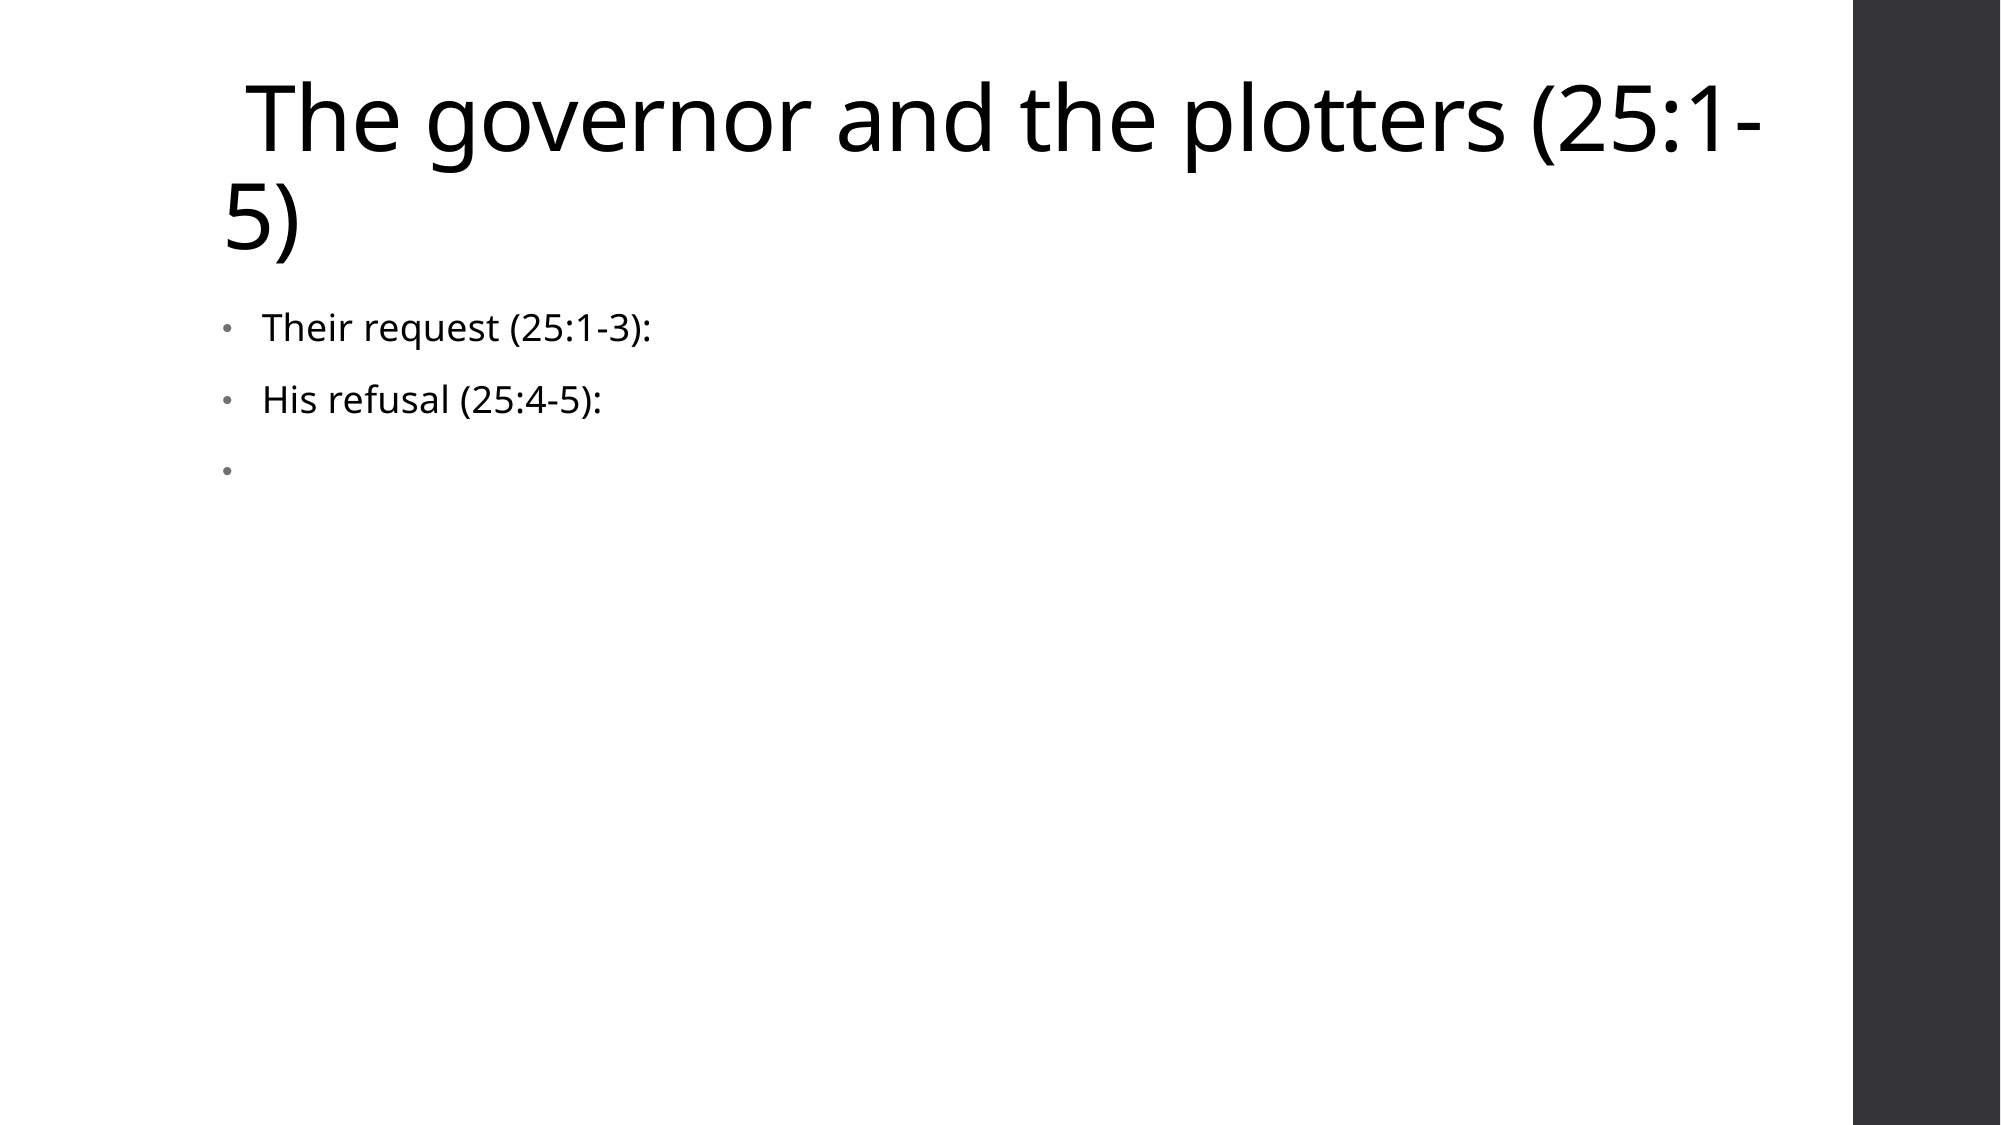

# The governor and the plotters (25:1-5)
 Their request (25:1-3):
 His refusal (25:4-5):